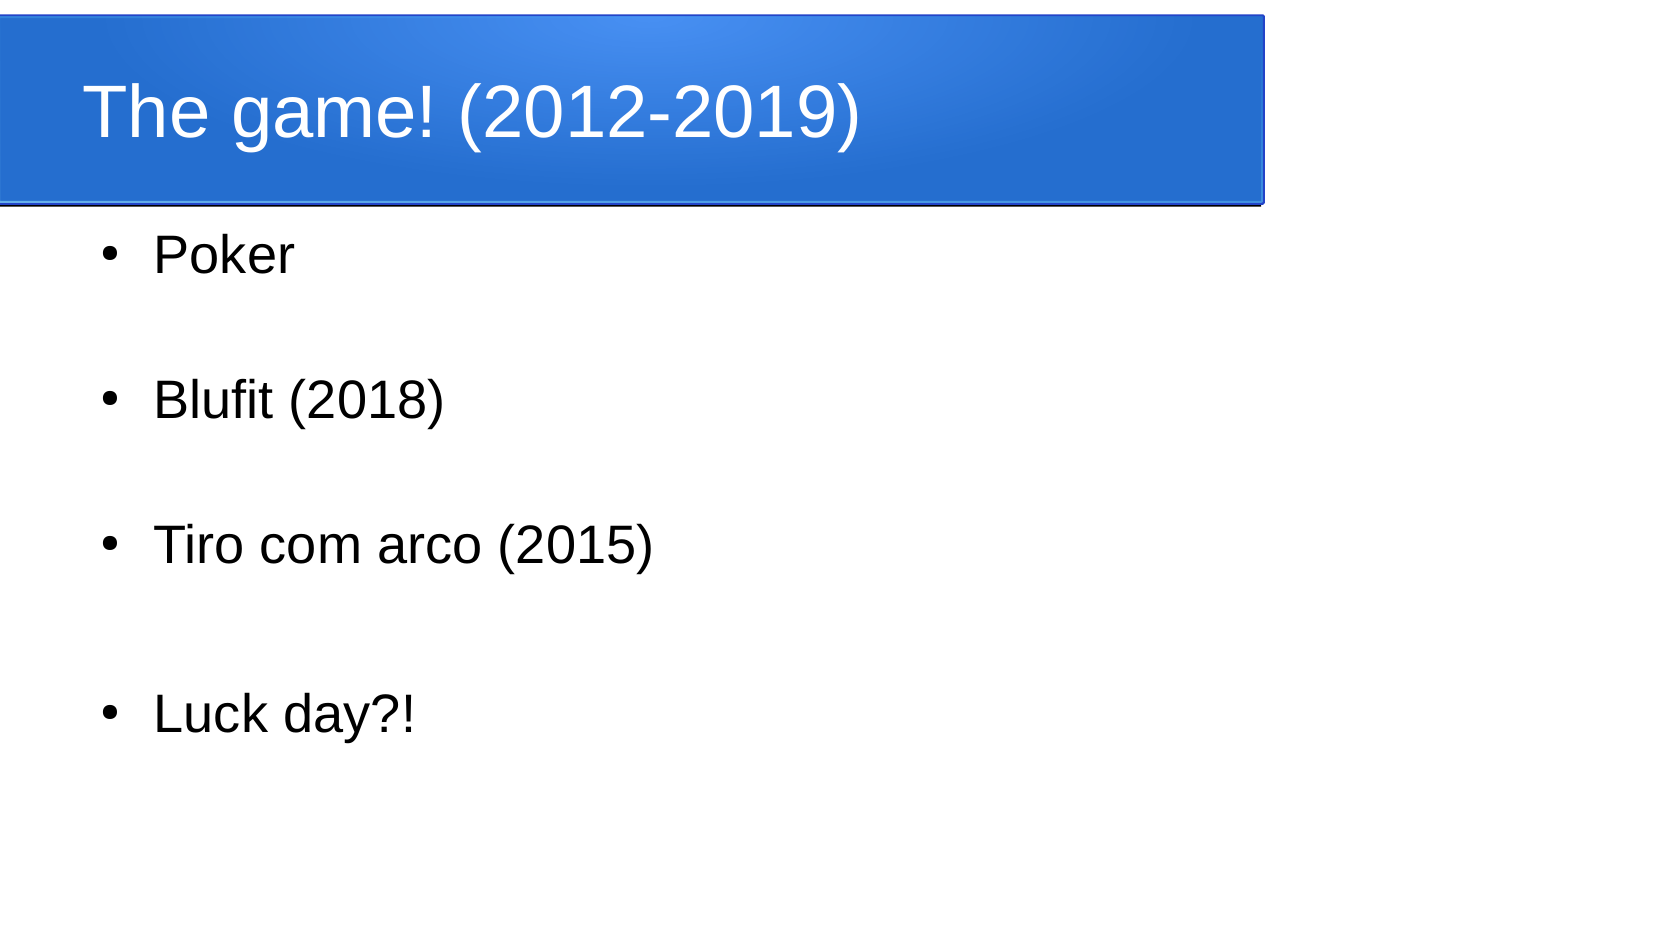

# The game! (2012-2019)
Poker
Blufit (2018)
Tiro com arco (2015)
Luck day?!